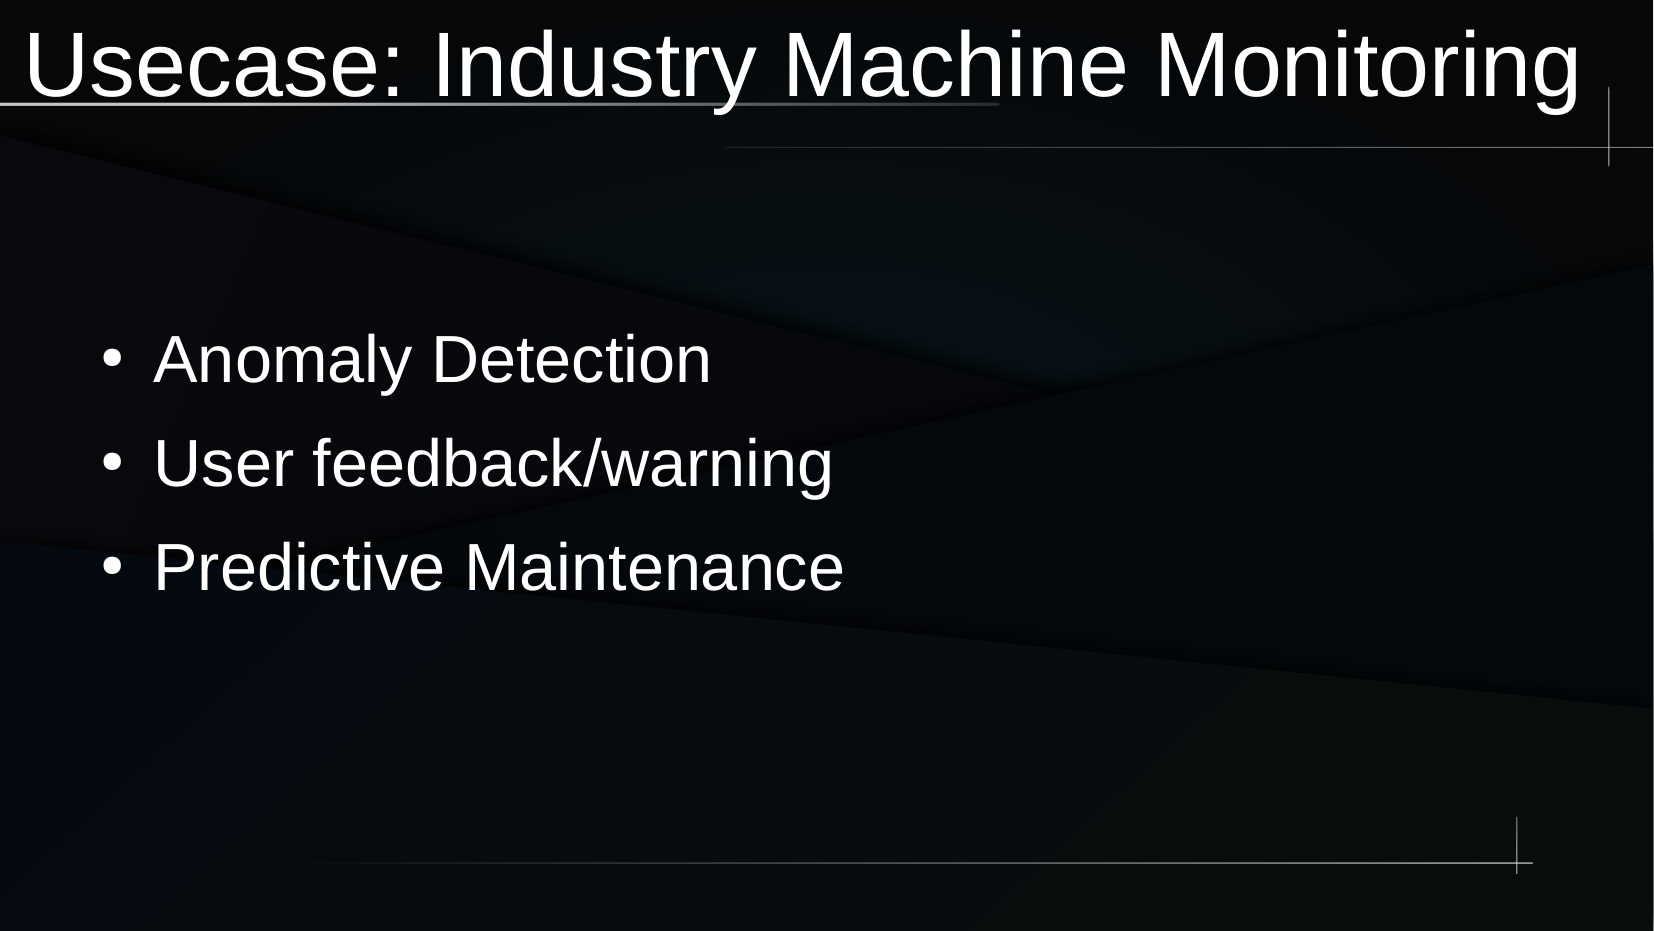

# Usecase: Industry Machine Monitoring
Anomaly Detection
User feedback/warning
Predictive Maintenance